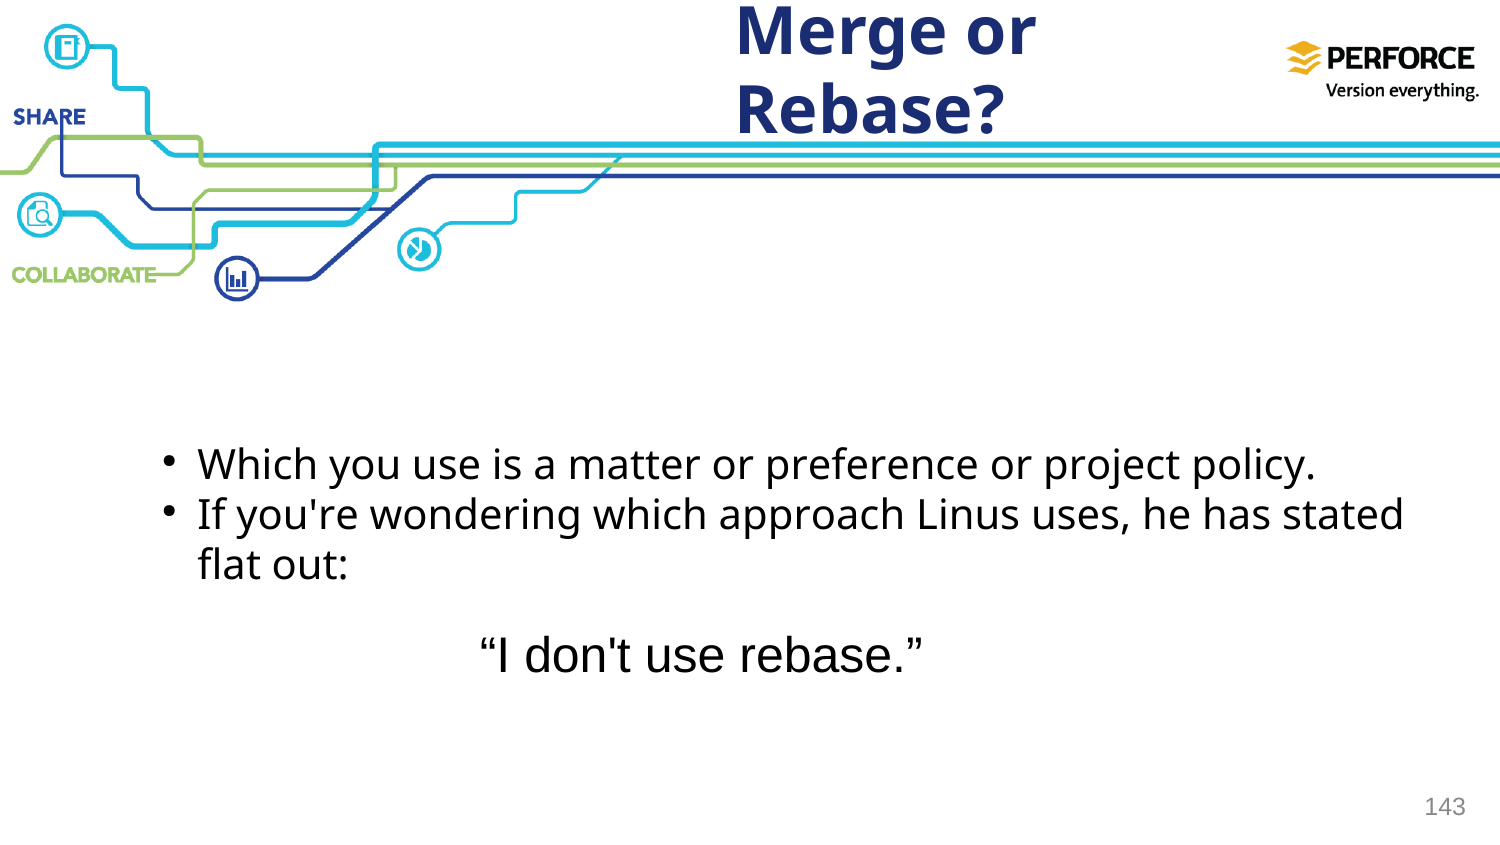

# Merge or Rebase?
Which you use is a matter or preference or project policy.
If you're wondering which approach Linus uses, he has stated flat out:
“I don't use rebase.”